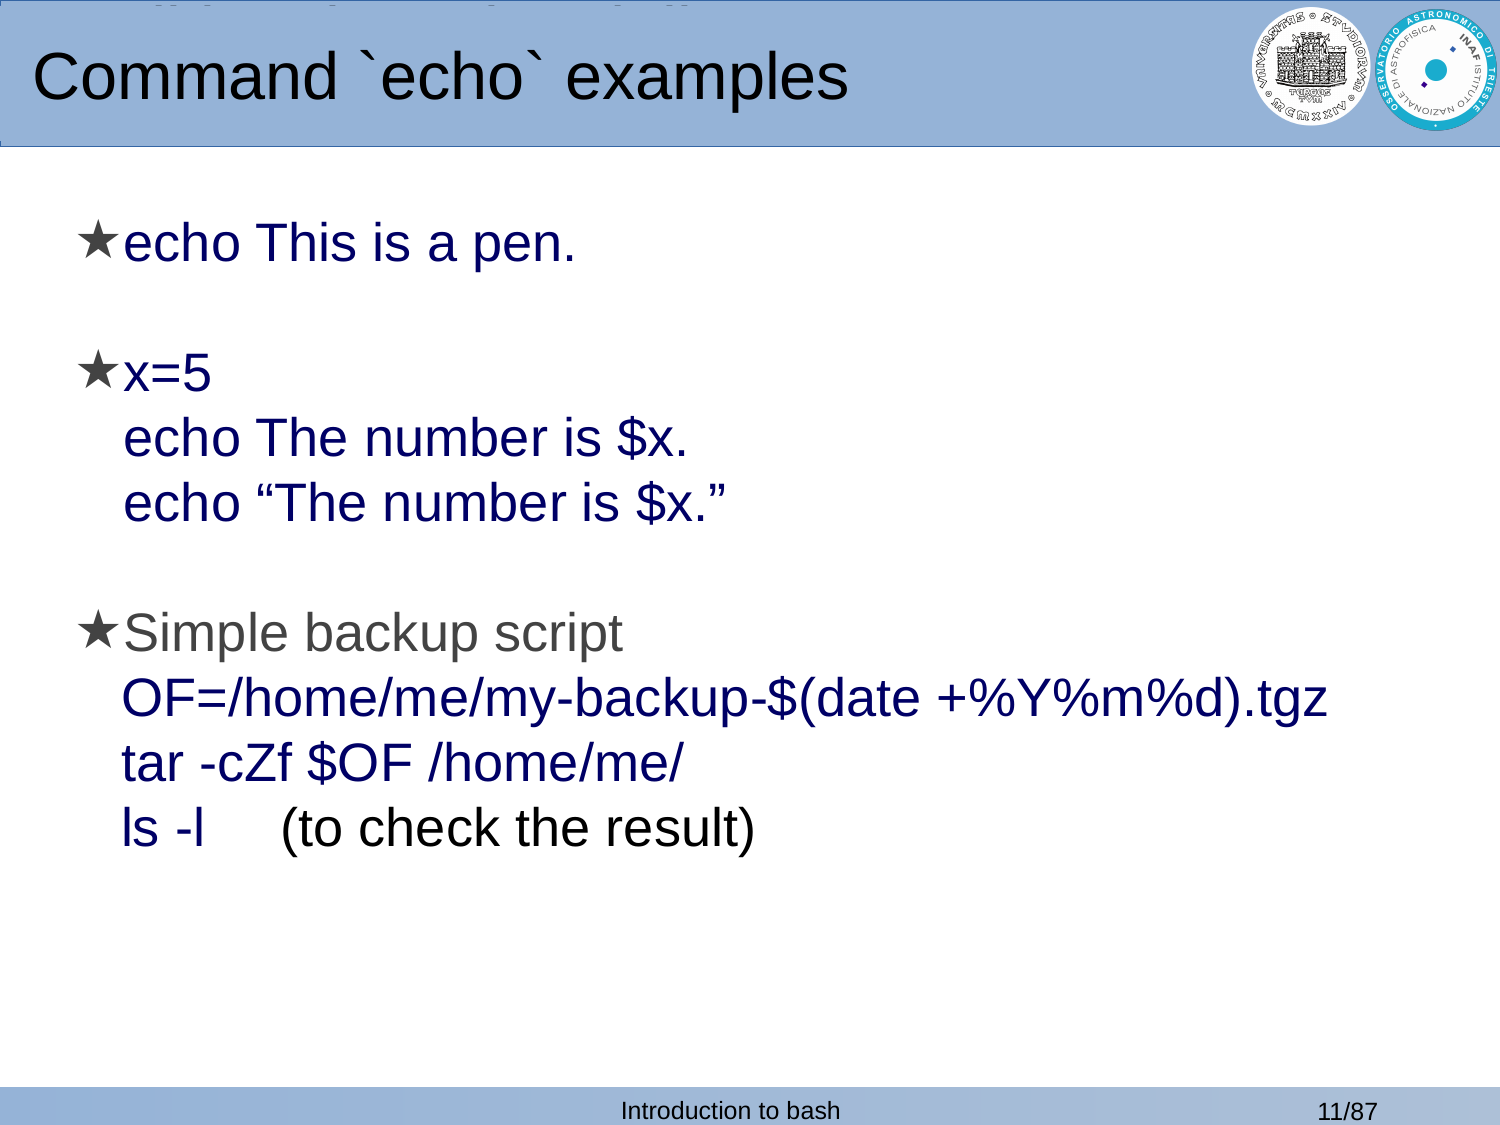

Traditional service delivery
Command `echo` examples
# echo This is a pen.
x=5
echo The number is $x.
echo “The number is $x.”
Simple backup script
 OF=/home/me/my-backup-$(date +%Y%m%d).tgz
 tar -cZf $OF /home/me/
 ls -l (to check the result)